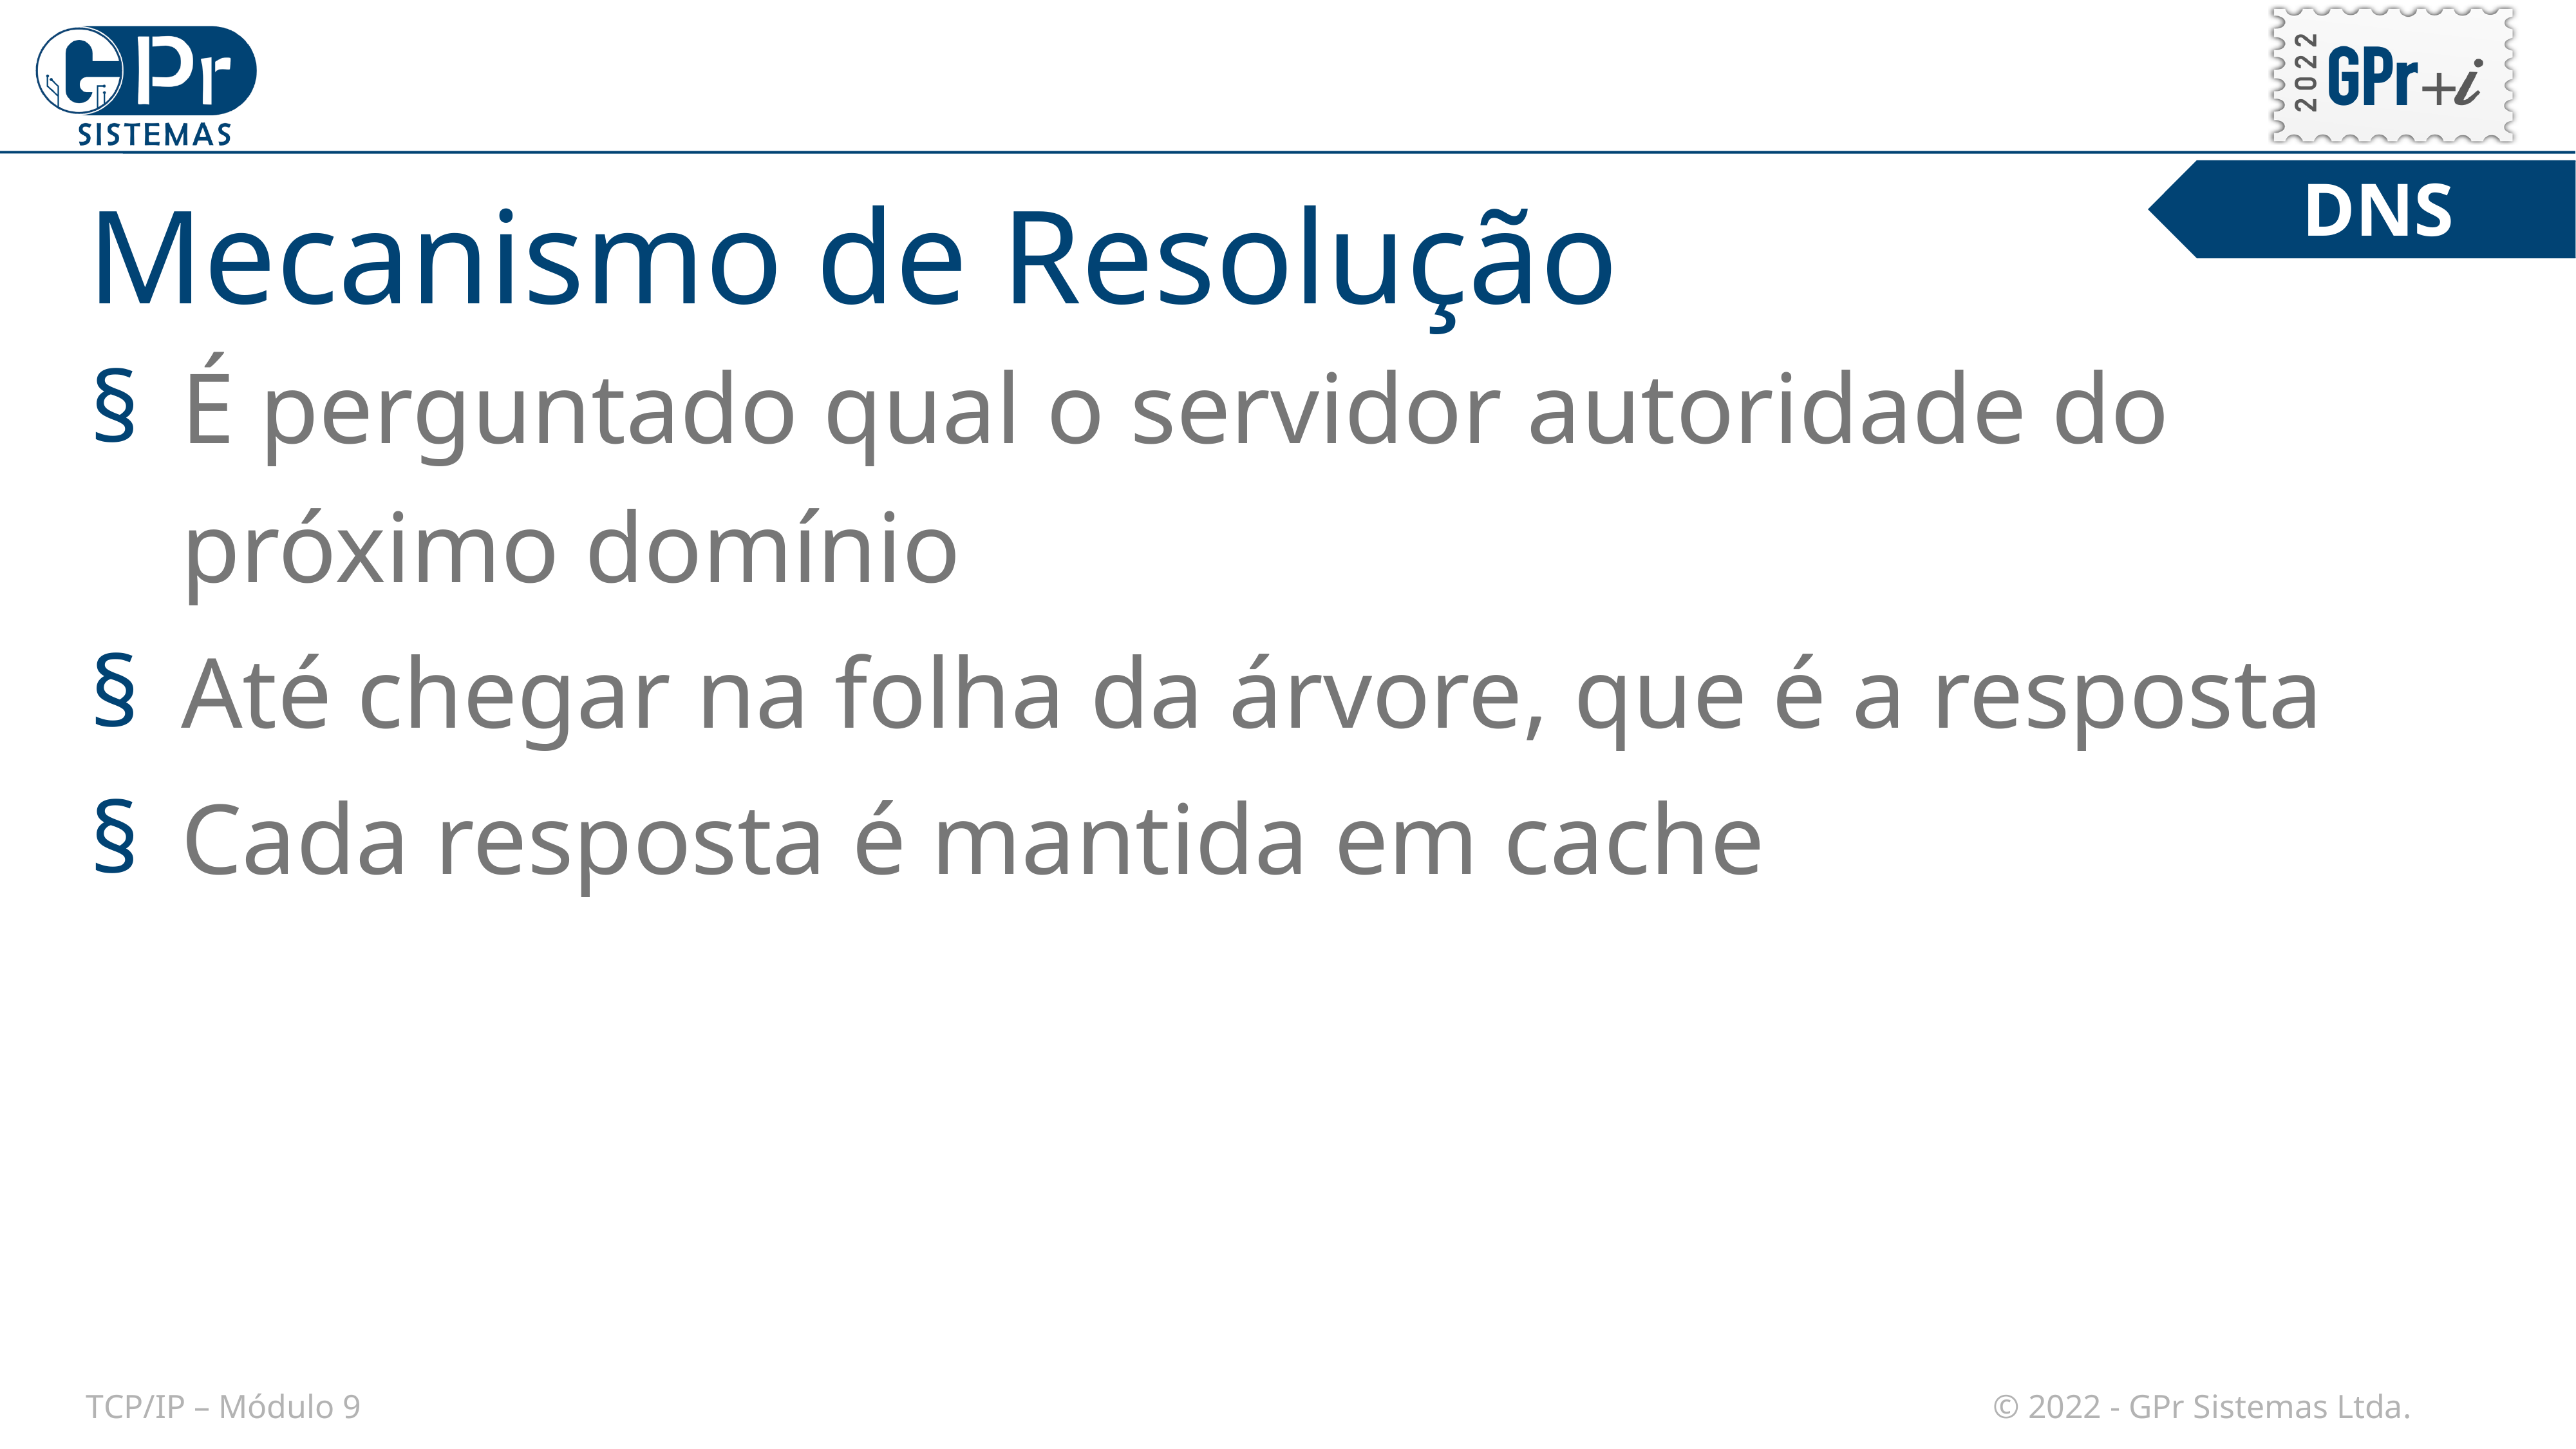

DNS
Mecanismo de Resolução
# É perguntado qual o servidor autoridade do próximo domı́nio
Até chegar na folha da árvore, que é a resposta
Cada resposta é mantida em cache